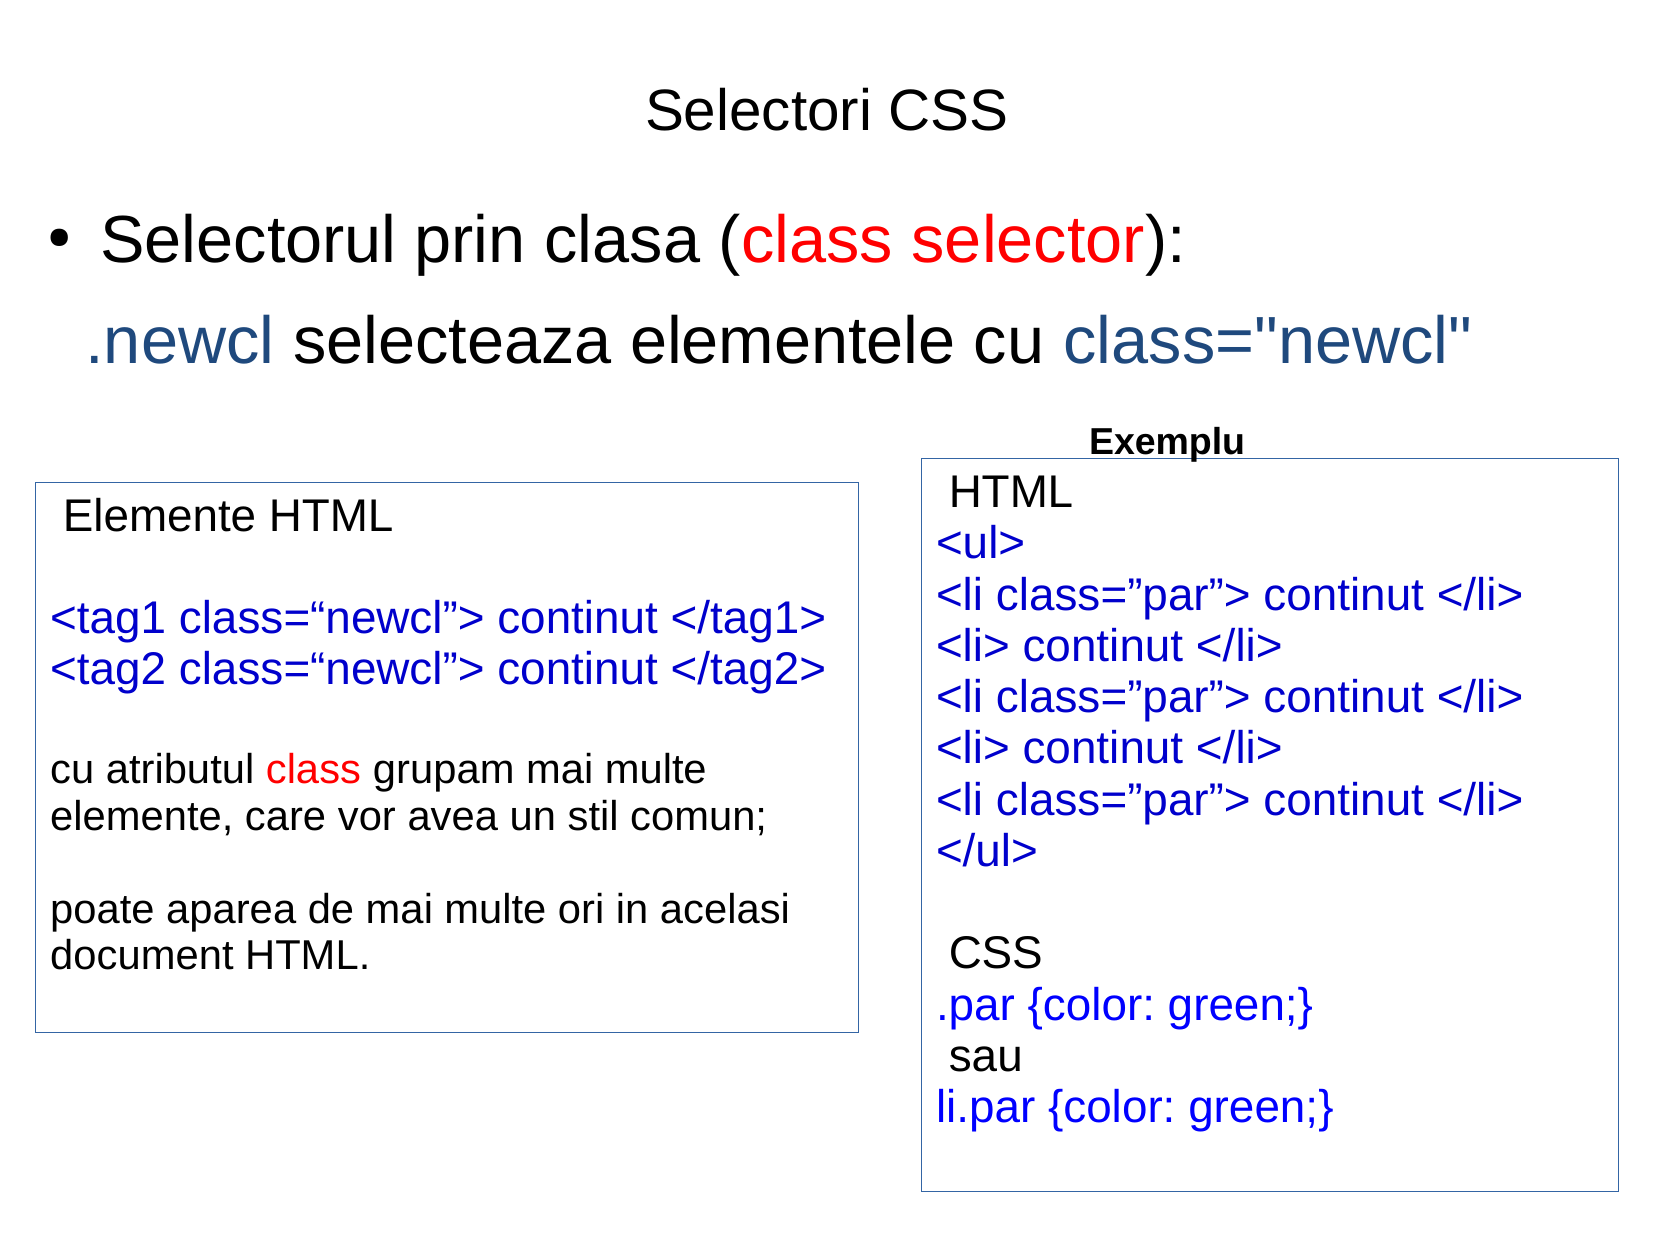

# Selectori CSS
Selectorul prin clasa (class selector):
 .newcl selecteaza elementele cu class="newcl"
Exemplu
 HTML
<ul>
<li class=”par”> continut </li>
<li> continut </li>
<li class=”par”> continut </li>
<li> continut </li>
<li class=”par”> continut </li>
</ul>
 CSS
.par {color: green;}
 sau
li.par {color: green;}
 Elemente HTML
<tag1 class=“newcl”> continut </tag1>
<tag2 class=“newcl”> continut </tag2>
cu atributul class grupam mai multe elemente, care vor avea un stil comun;
poate aparea de mai multe ori in acelasi document HTML.